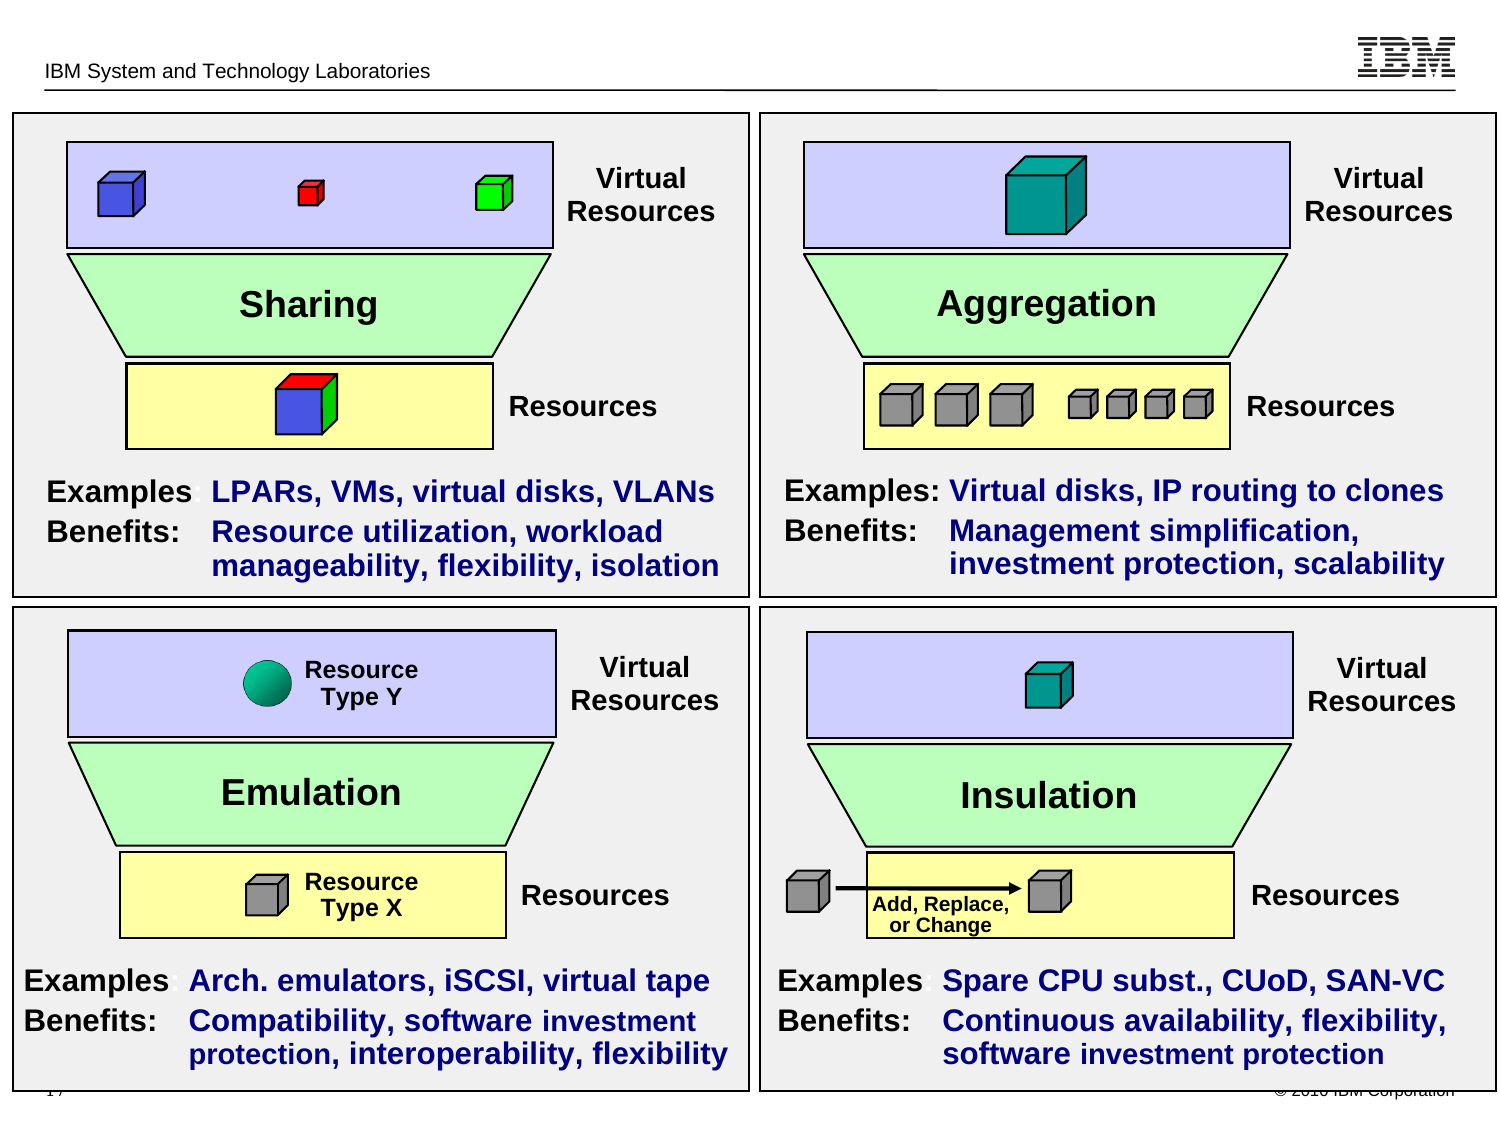

Virtual
Resources
Virtual
Resources
Aggregation
Sharing
Resources
Resources
Examples:	Virtual disks, IP routing to clones
Benefits:		Management simplification,
								investment protection, scalability
Examples:	LPARs, VMs, virtual disks, VLANs
Benefits:		Resource utilization, workload
								manageability, flexibility, isolation
Virtual
Resources
Virtual
Resources
Resource
Type Y
Emulation
Insulation
Resource
Type X
Resources
Resources
Add, Replace,
or Change
Examples:	Arch. emulators, iSCSI, virtual tape
Benefits: 		Compatibility, software investment
								protection, interoperability, flexibility
Examples:	Spare CPU subst., CUoD, SAN-VC
Benefits:		Continuous availability, flexibility,
								software investment protection